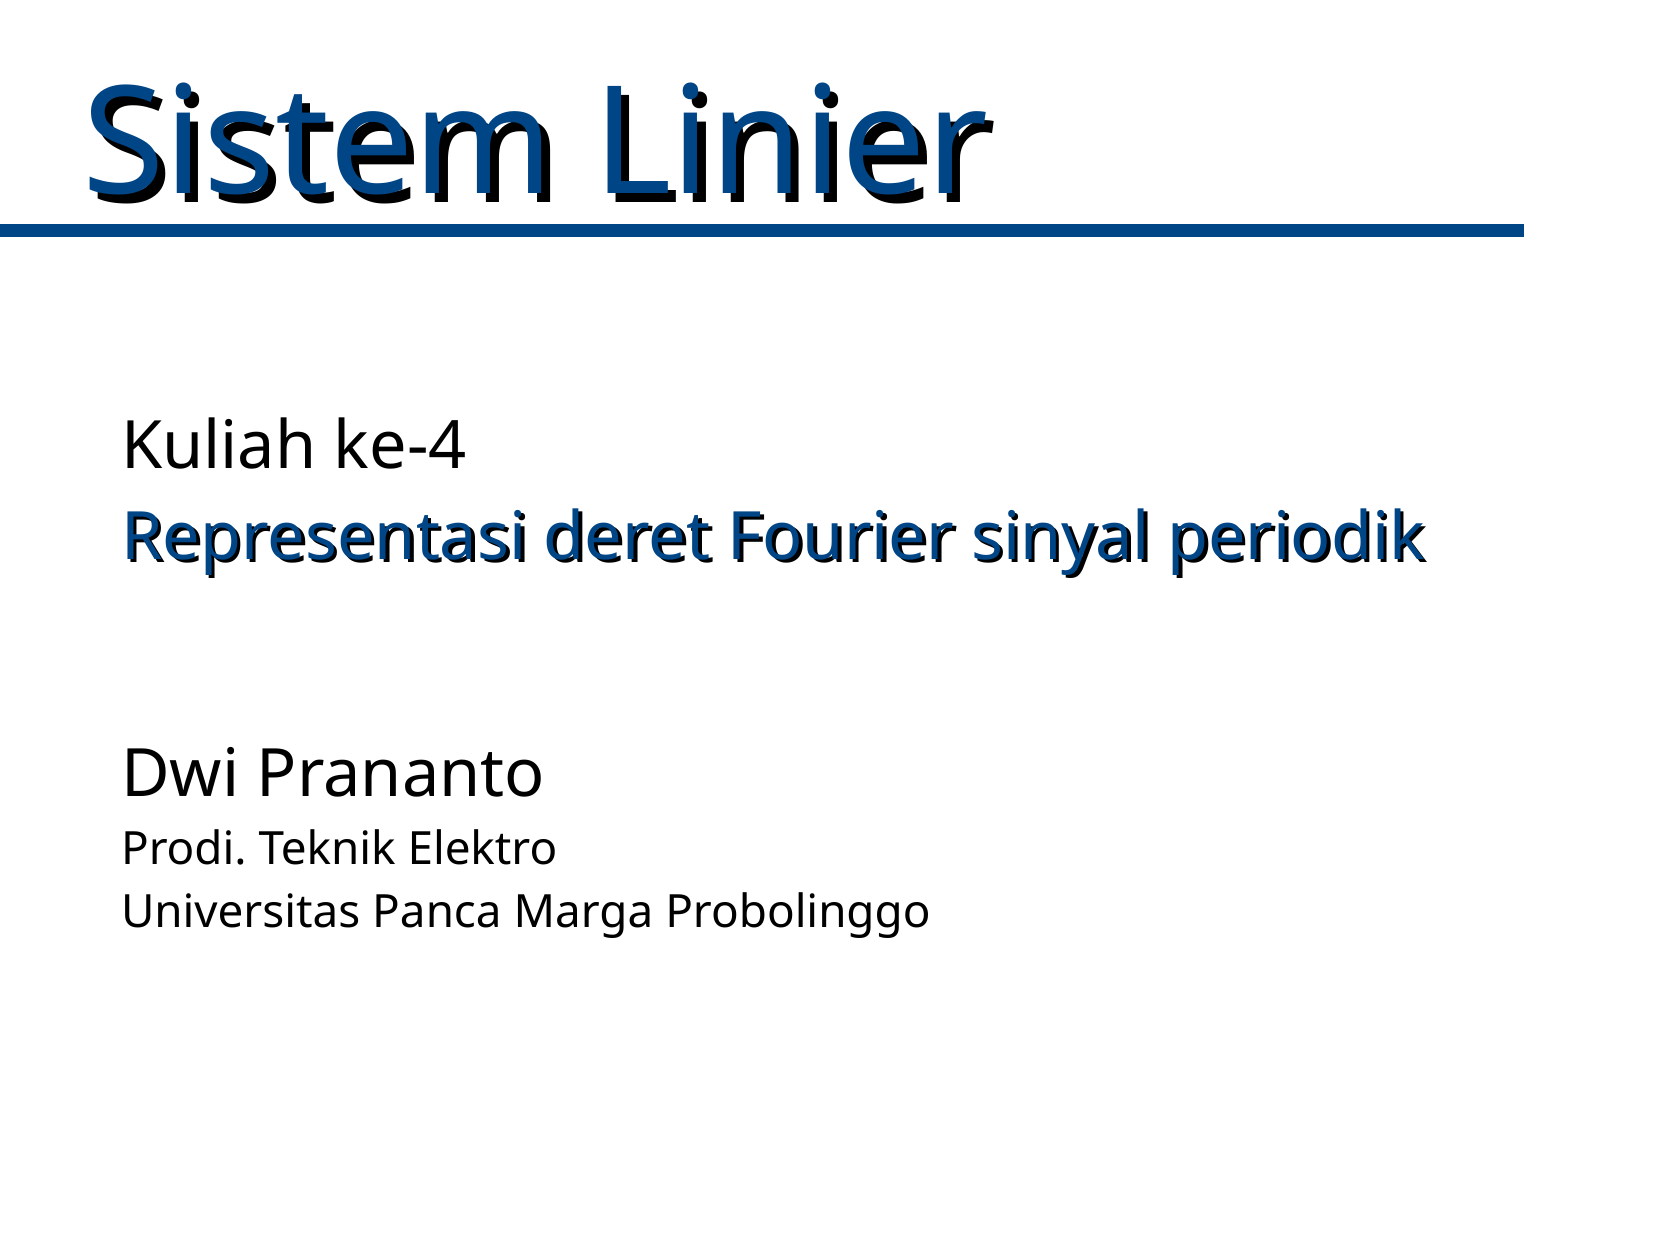

# Sistem Linier
Kuliah ke-4
Representasi deret Fourier sinyal periodik
Dwi Prananto
Prodi. Teknik Elektro
Universitas Panca Marga Probolinggo